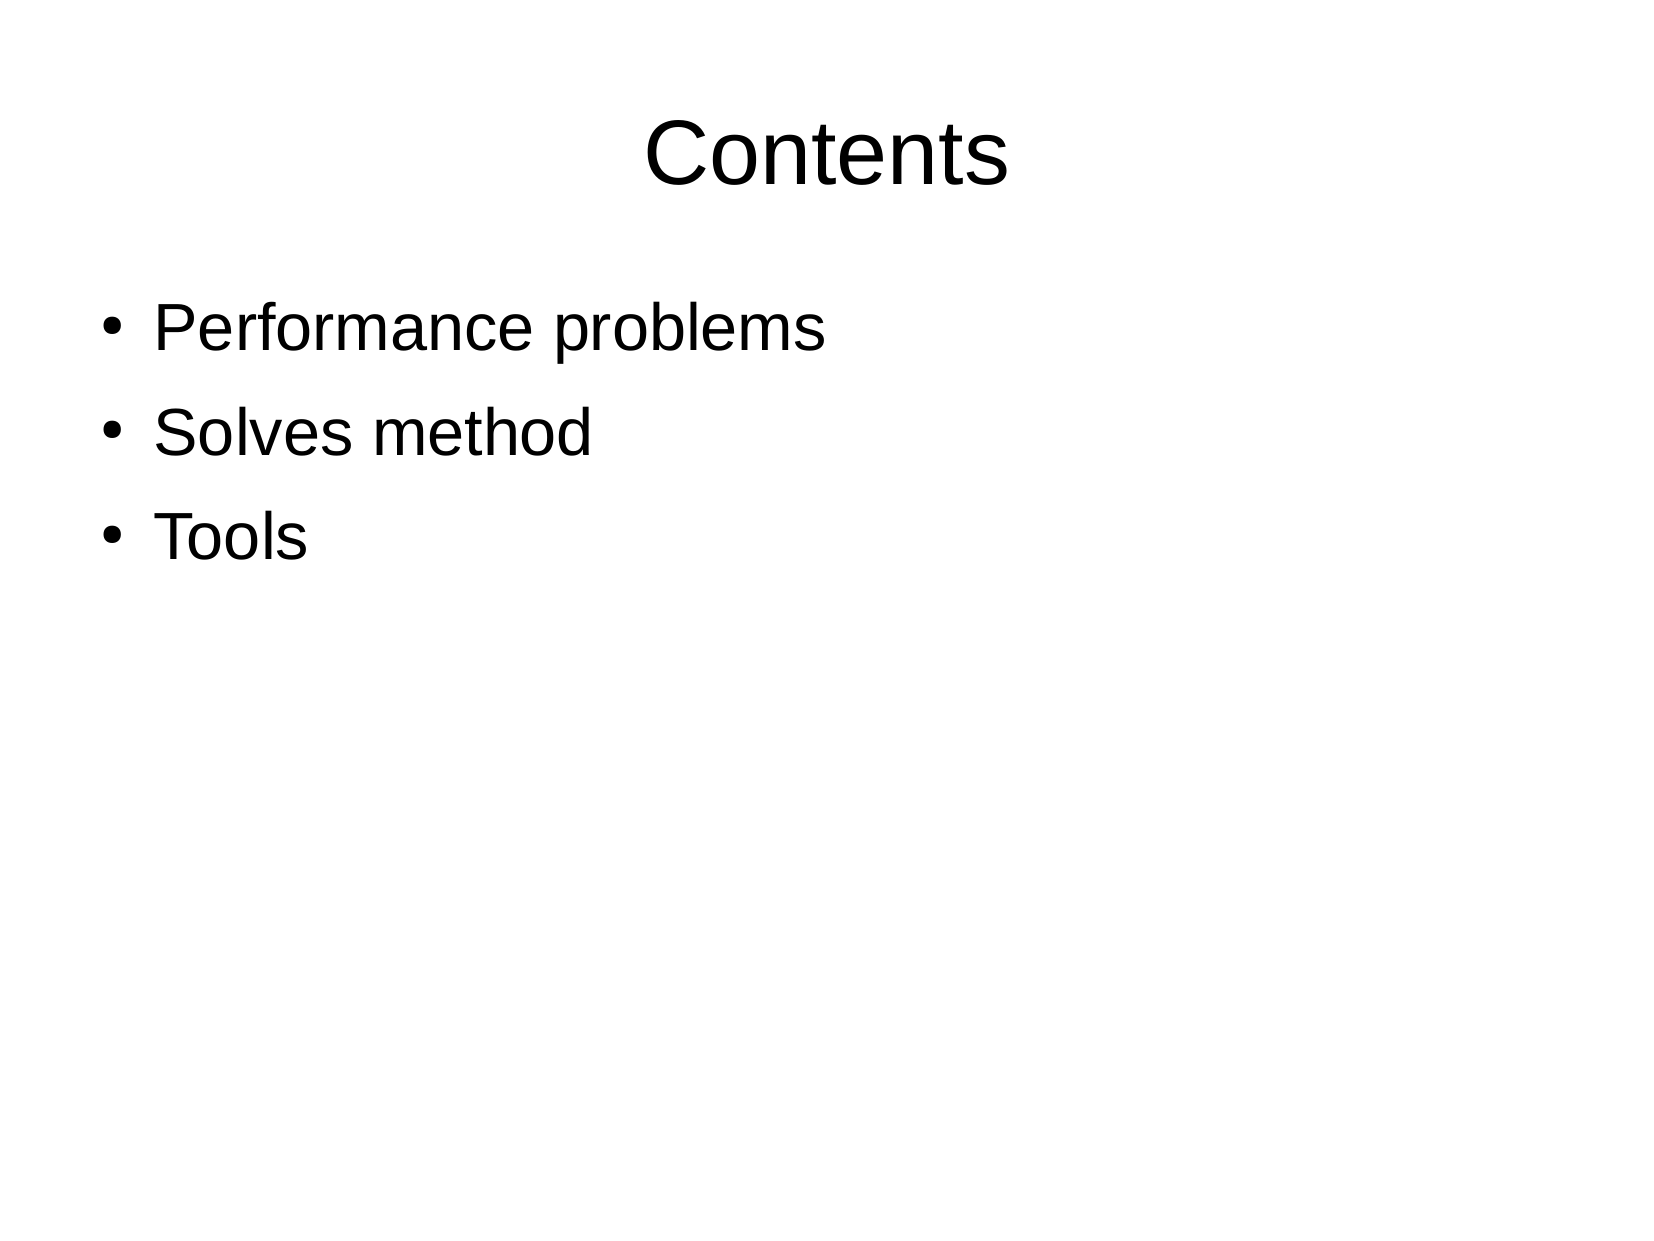

# Contents
Performance problems
Solves method
Tools